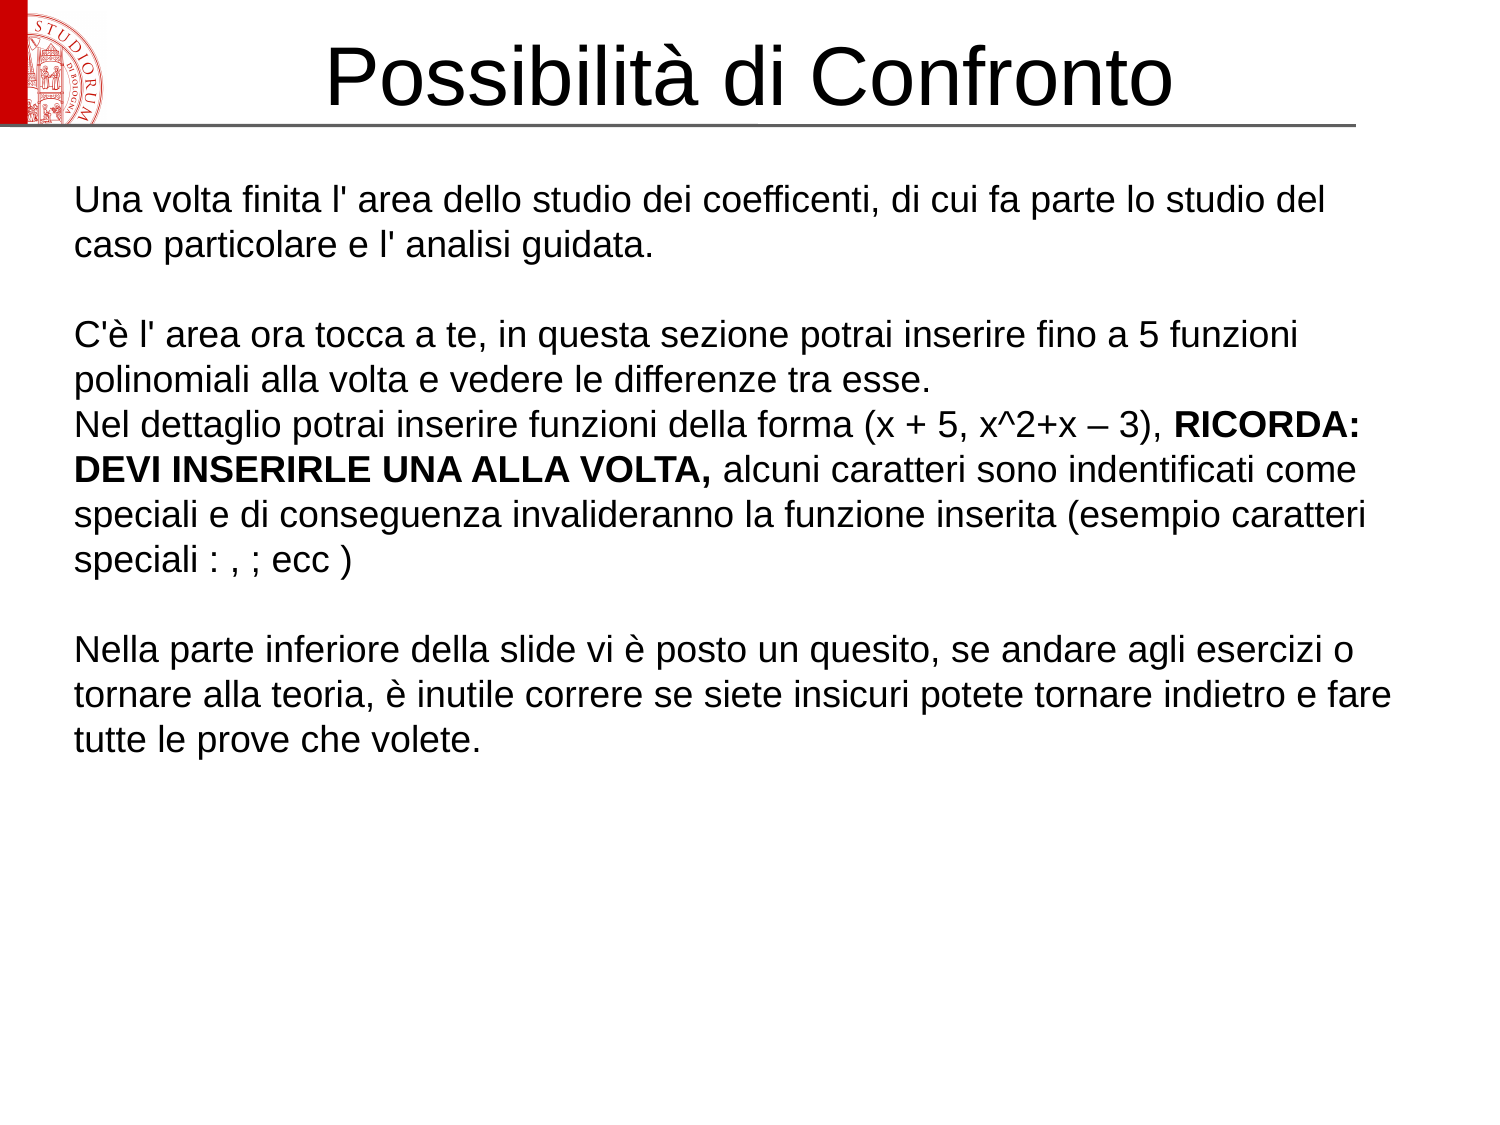

# Possibilità di Confronto
Una volta finita l' area dello studio dei coefficenti, di cui fa parte lo studio del caso particolare e l' analisi guidata.
C'è l' area ora tocca a te, in questa sezione potrai inserire fino a 5 funzioni polinomiali alla volta e vedere le differenze tra esse.
Nel dettaglio potrai inserire funzioni della forma (x + 5, x^2+x – 3), RICORDA: DEVI INSERIRLE UNA ALLA VOLTA, alcuni caratteri sono indentificati come speciali e di conseguenza invalideranno la funzione inserita (esempio caratteri speciali : , ; ecc )
Nella parte inferiore della slide vi è posto un quesito, se andare agli esercizi o tornare alla teoria, è inutile correre se siete insicuri potete tornare indietro e fare tutte le prove che volete.